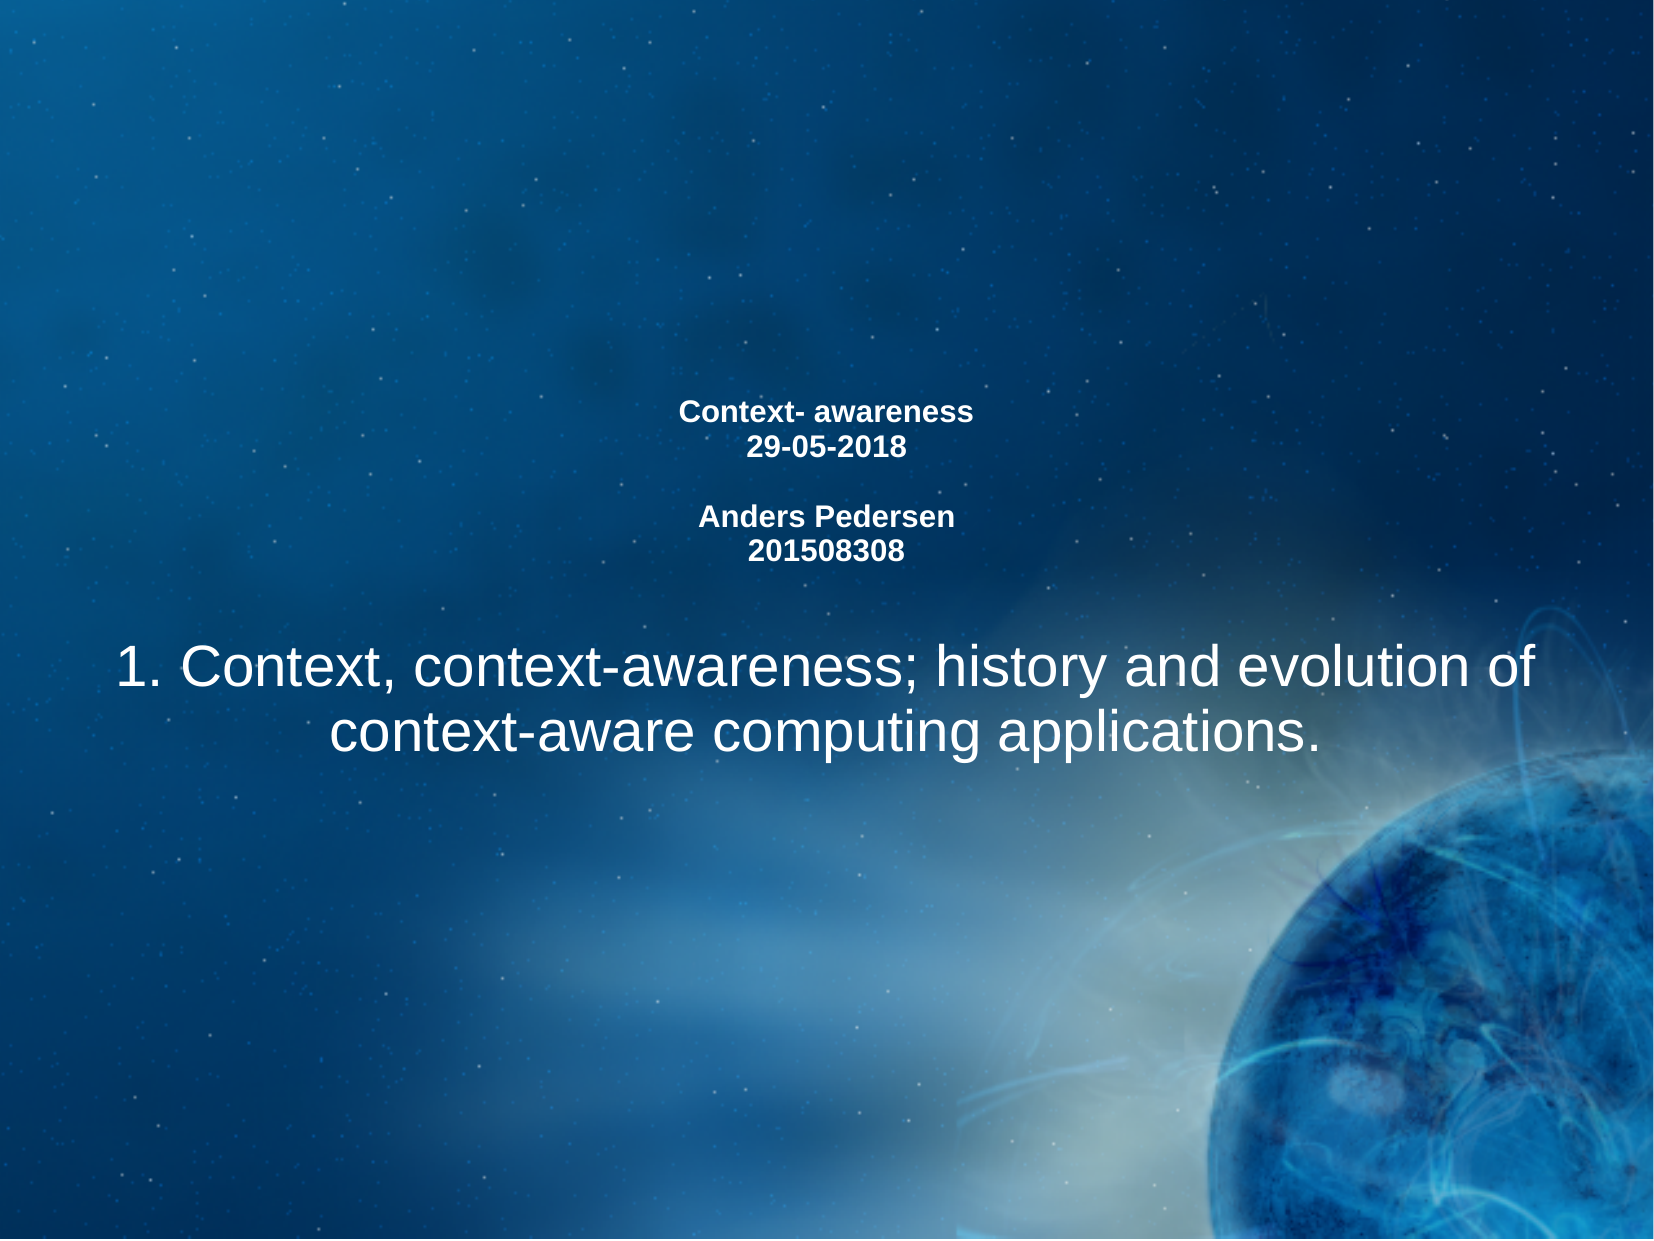

# Context- awareness 29-05-2018 Anders Pedersen 201508308 1. Context, context-awareness; history and evolution of context-aware computing applications.